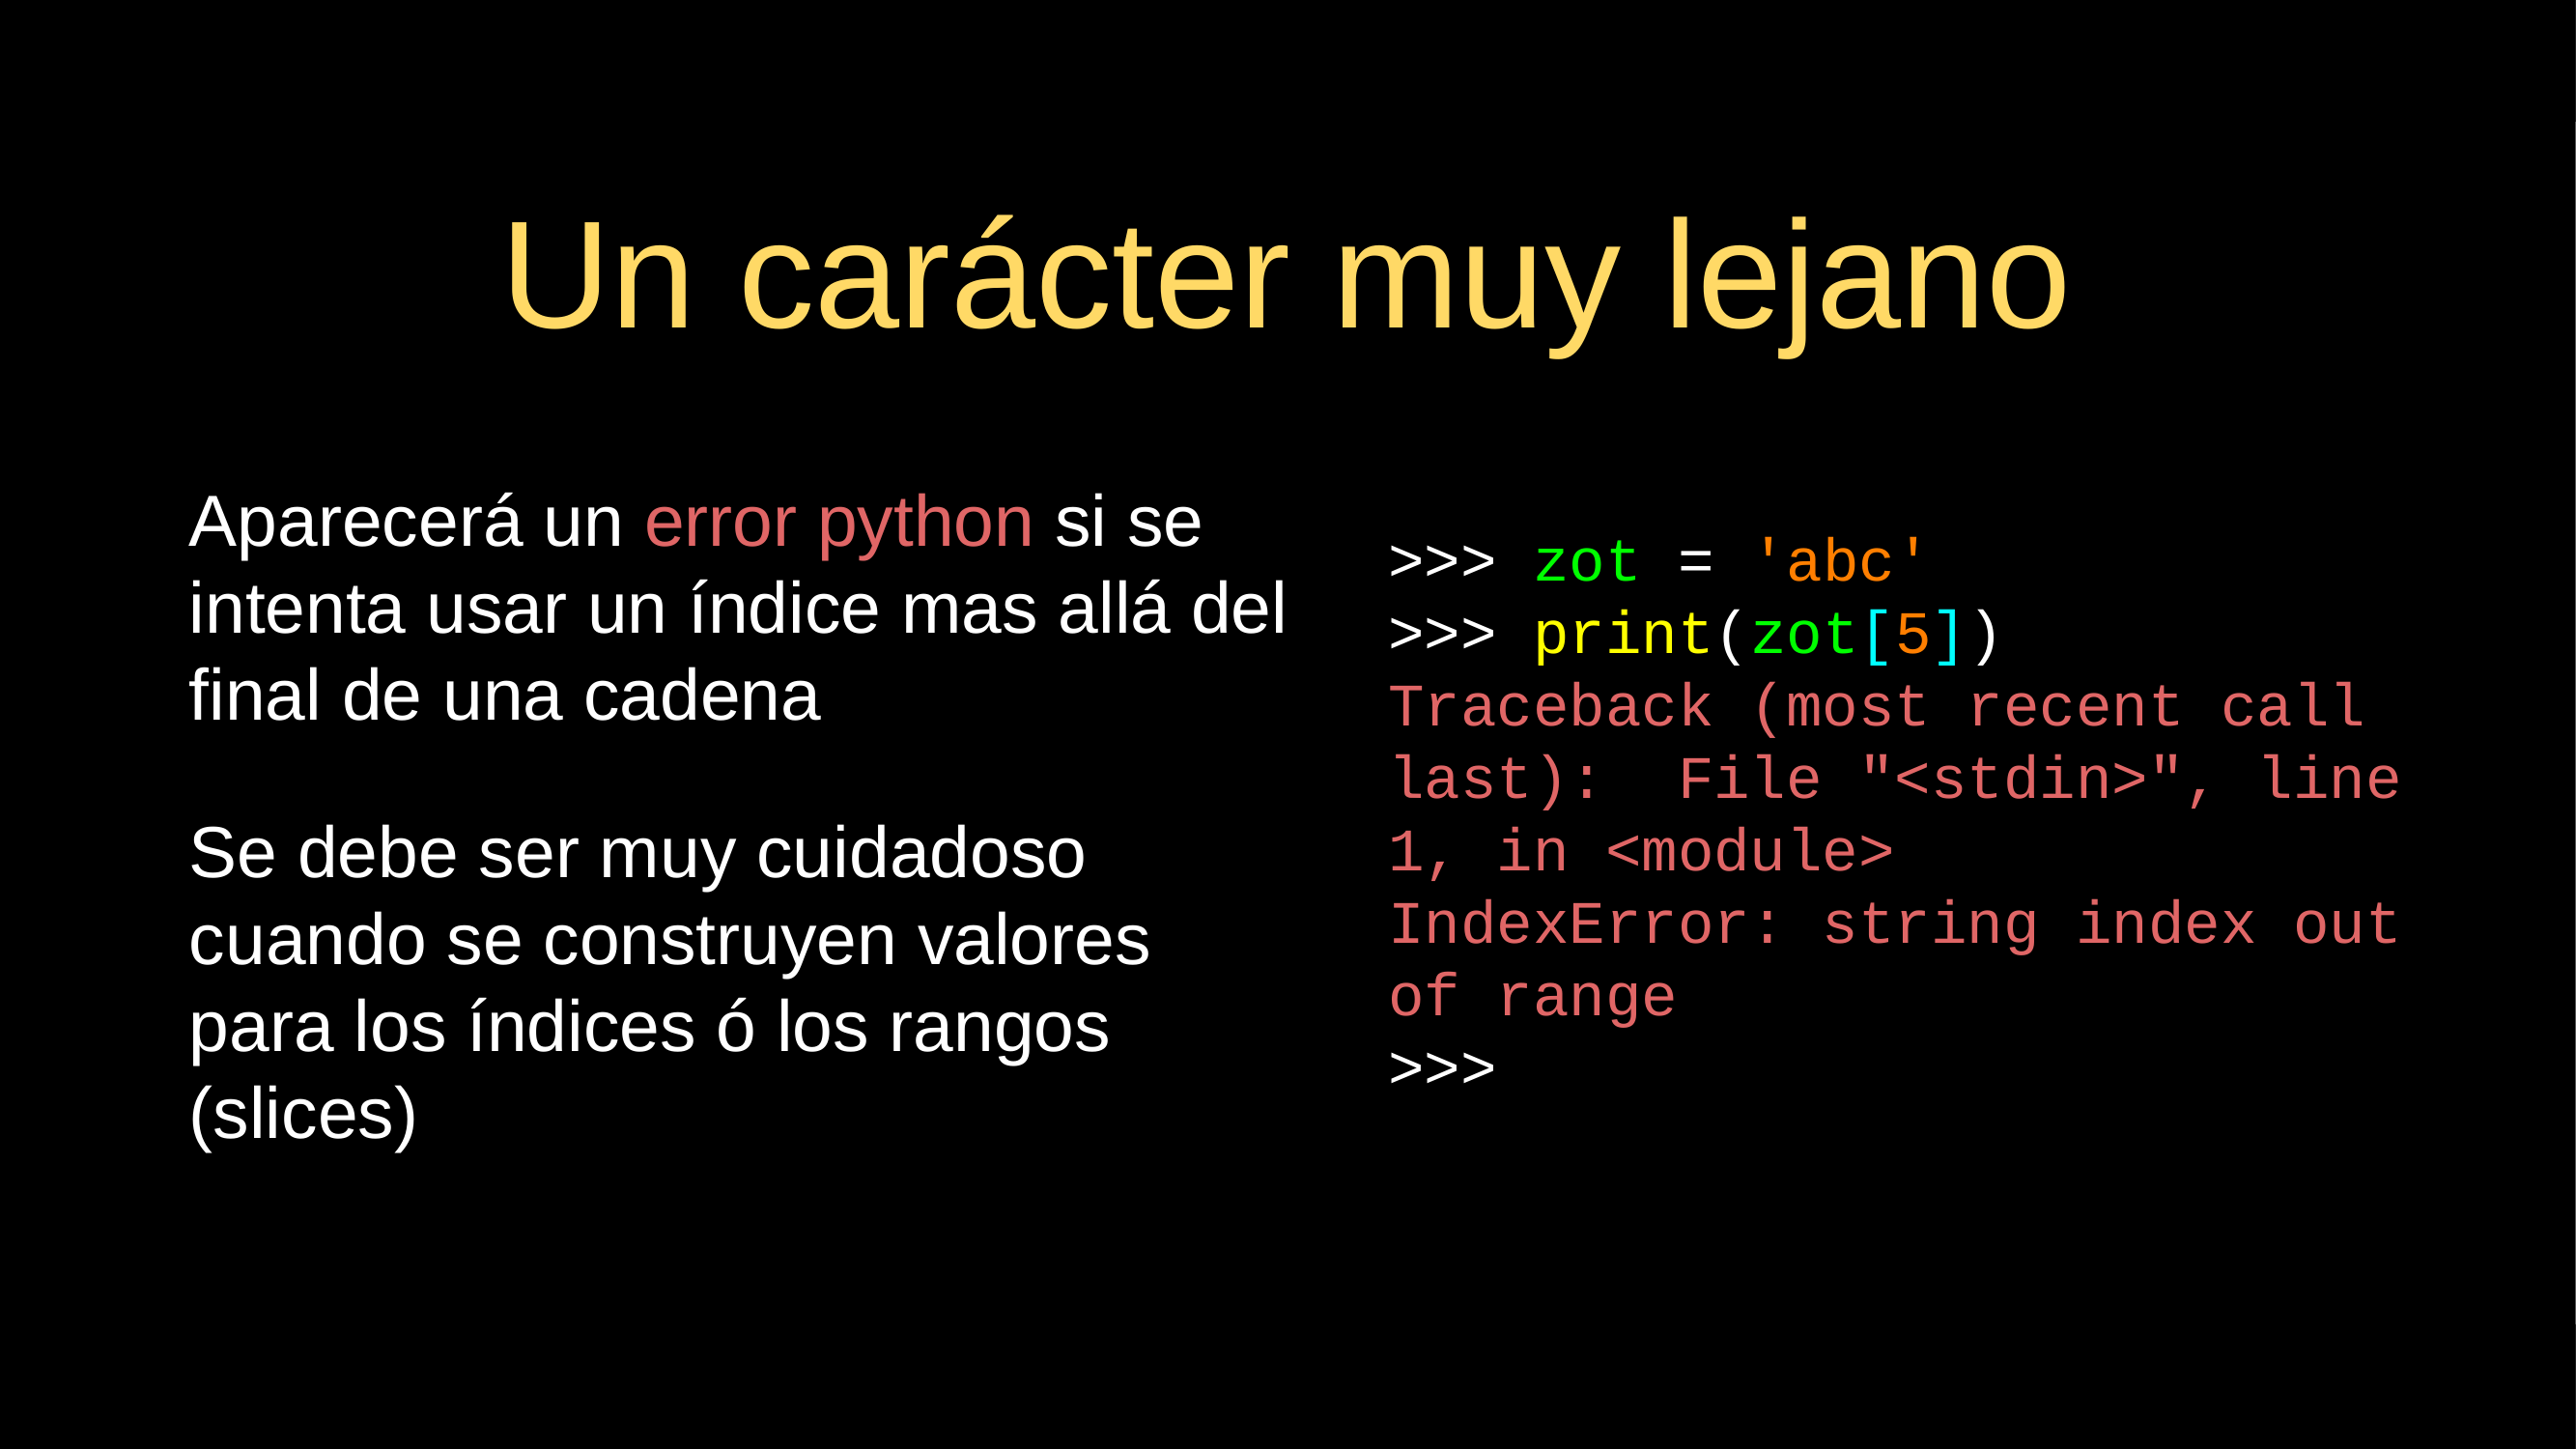

# Un carácter muy lejano
Aparecerá un error python si se intenta usar un índice mas allá del final de una cadena
Se debe ser muy cuidadoso cuando se construyen valores para los índices ó los rangos (slices)
>>> zot = 'abc'
>>> print(zot[5])
Traceback (most recent call last): File "<stdin>", line 1, in <module>
IndexError: string index out of range
>>>